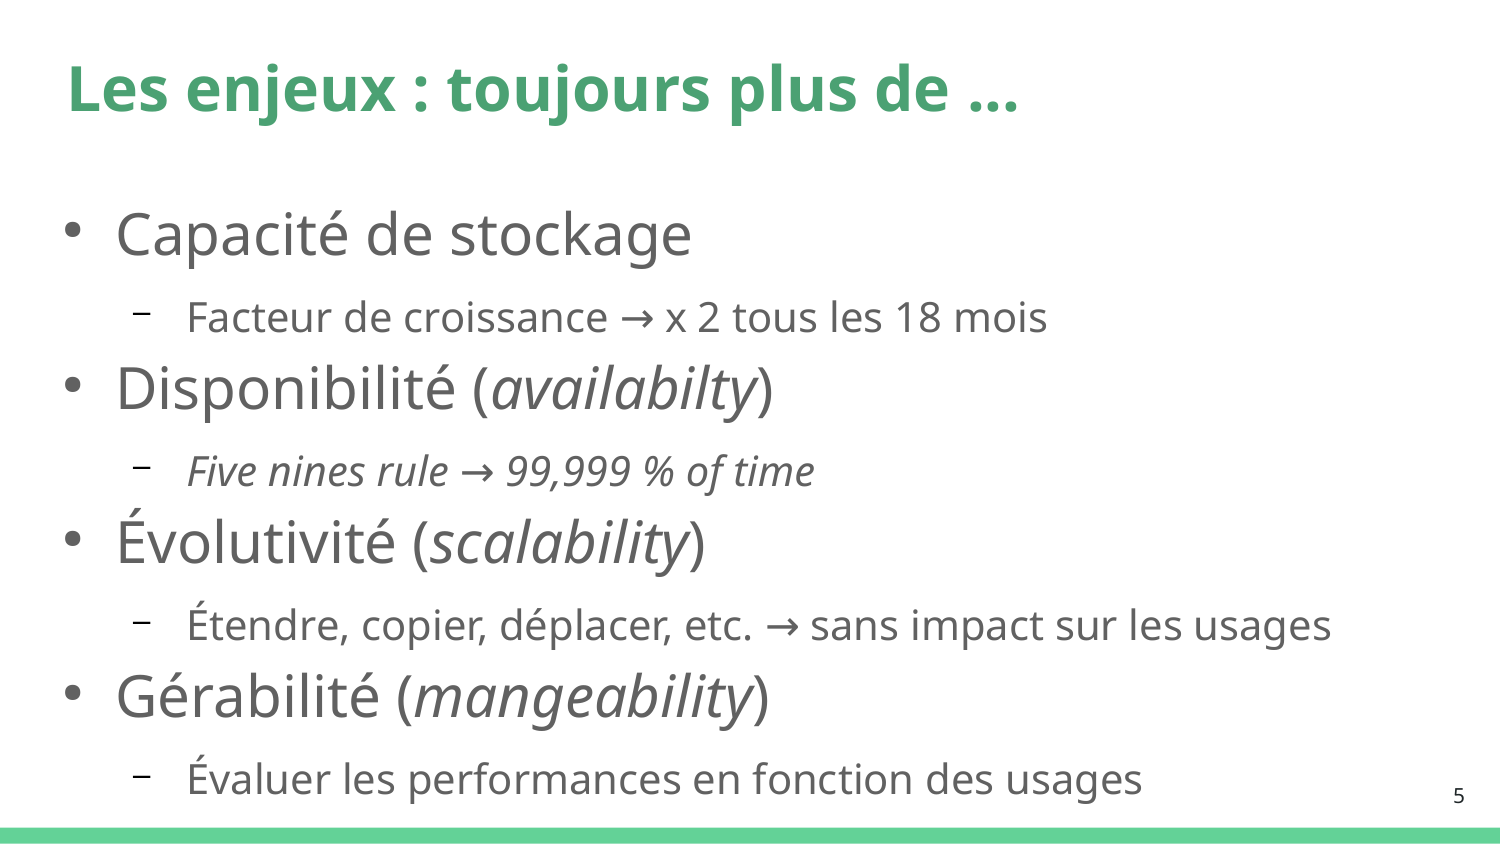

# Les enjeux : toujours plus de ...
Capacité de stockage
Facteur de croissance → x 2 tous les 18 mois
Disponibilité (availabilty)
Five nines rule → 99,999 % of time
Évolutivité (scalability)
Étendre, copier, déplacer, etc. → sans impact sur les usages
Gérabilité (mangeability)
Évaluer les performances en fonction des usages